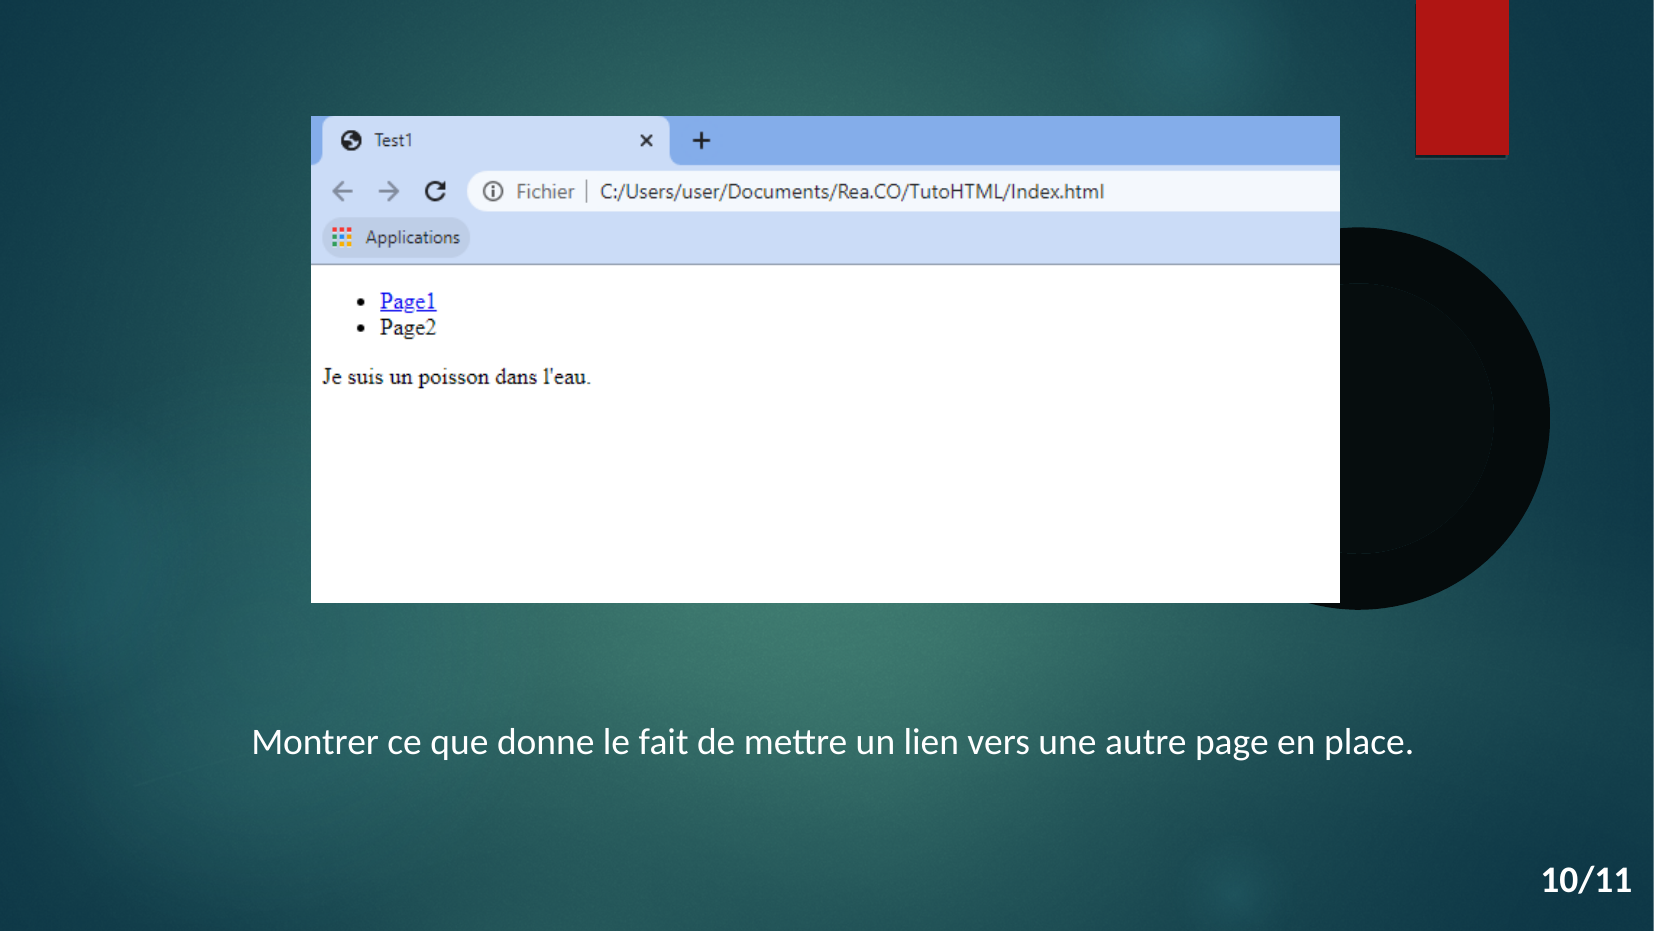

Montrer ce que donne le fait de mettre un lien vers une autre page en place.
10/11